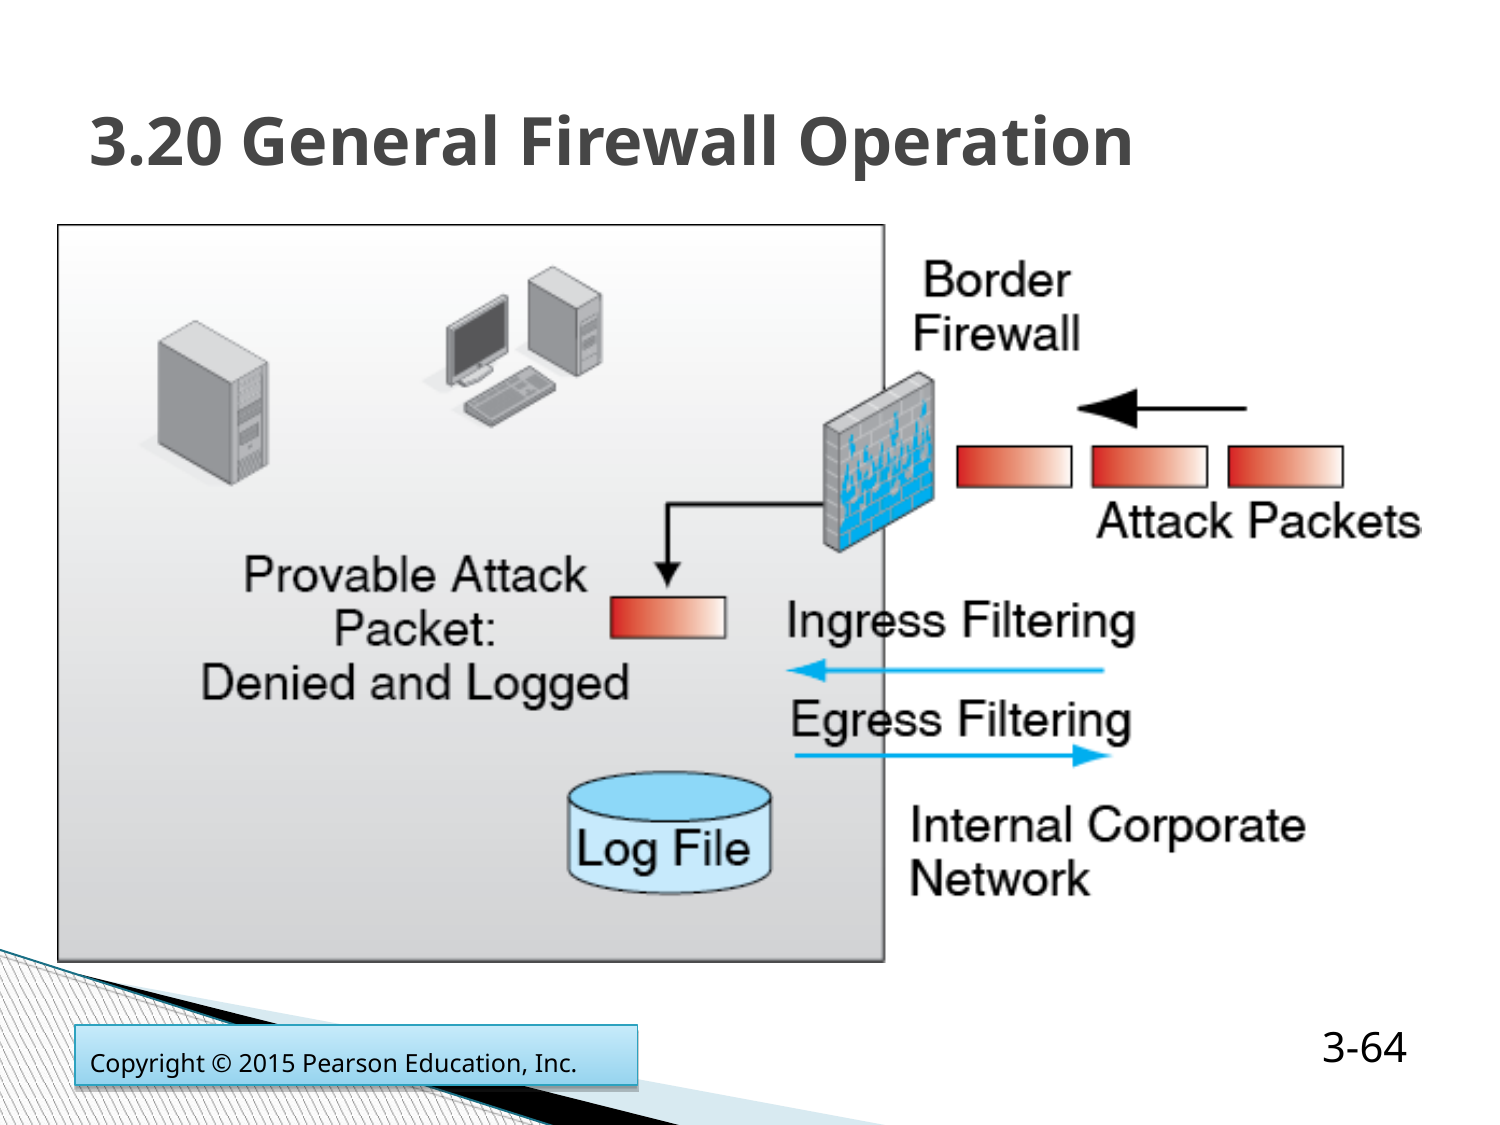

# 3.20 General Firewall Operation
Copyright © 2015 Pearson Education, Inc.